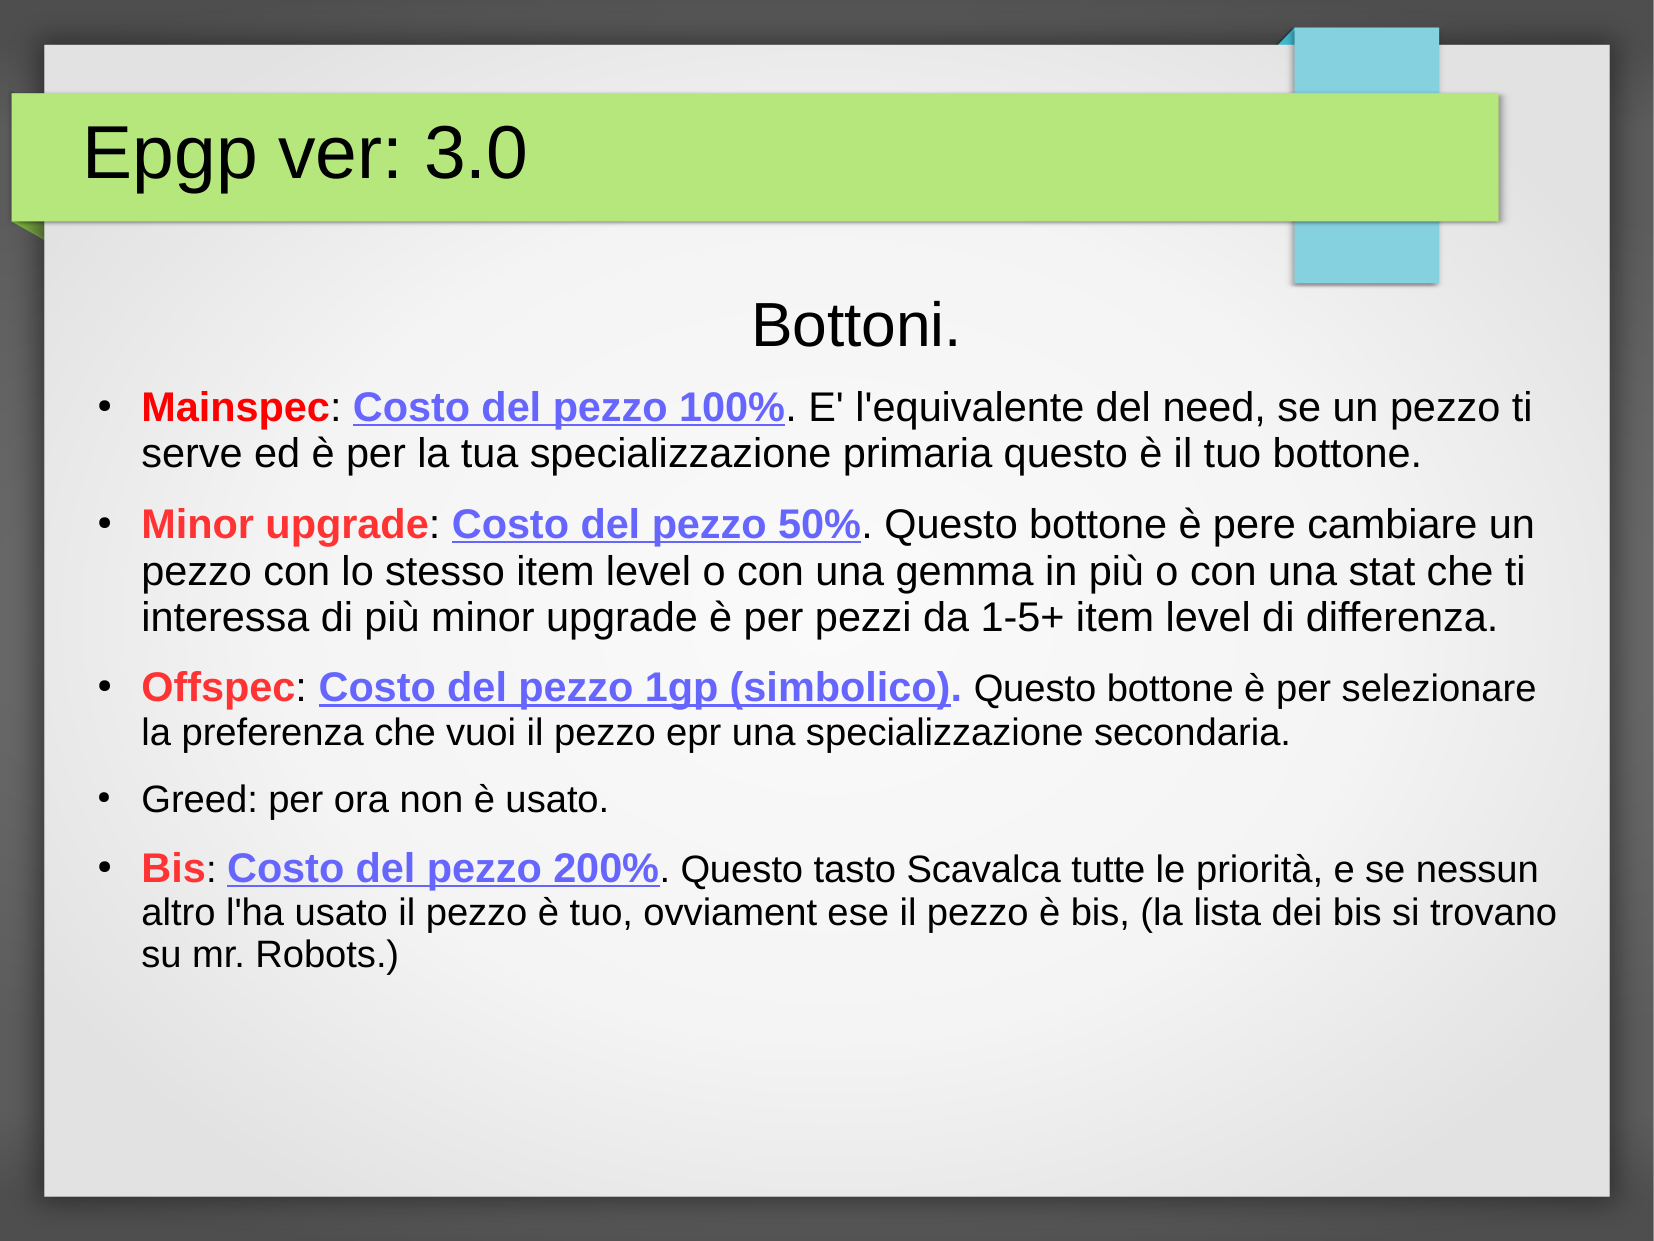

# Epgp ver: 3.0
Bottoni.
Mainspec: Costo del pezzo 100%. E' l'equivalente del need, se un pezzo ti serve ed è per la tua specializzazione primaria questo è il tuo bottone.
Minor upgrade: Costo del pezzo 50%. Questo bottone è pere cambiare un pezzo con lo stesso item level o con una gemma in più o con una stat che ti interessa di più minor upgrade è per pezzi da 1-5+ item level di differenza.
Offspec: Costo del pezzo 1gp (simbolico). Questo bottone è per selezionare la preferenza che vuoi il pezzo epr una specializzazione secondaria.
Greed: per ora non è usato.
Bis: Costo del pezzo 200%. Questo tasto Scavalca tutte le priorità, e se nessun altro l'ha usato il pezzo è tuo, ovviament ese il pezzo è bis, (la lista dei bis si trovano su mr. Robots.)